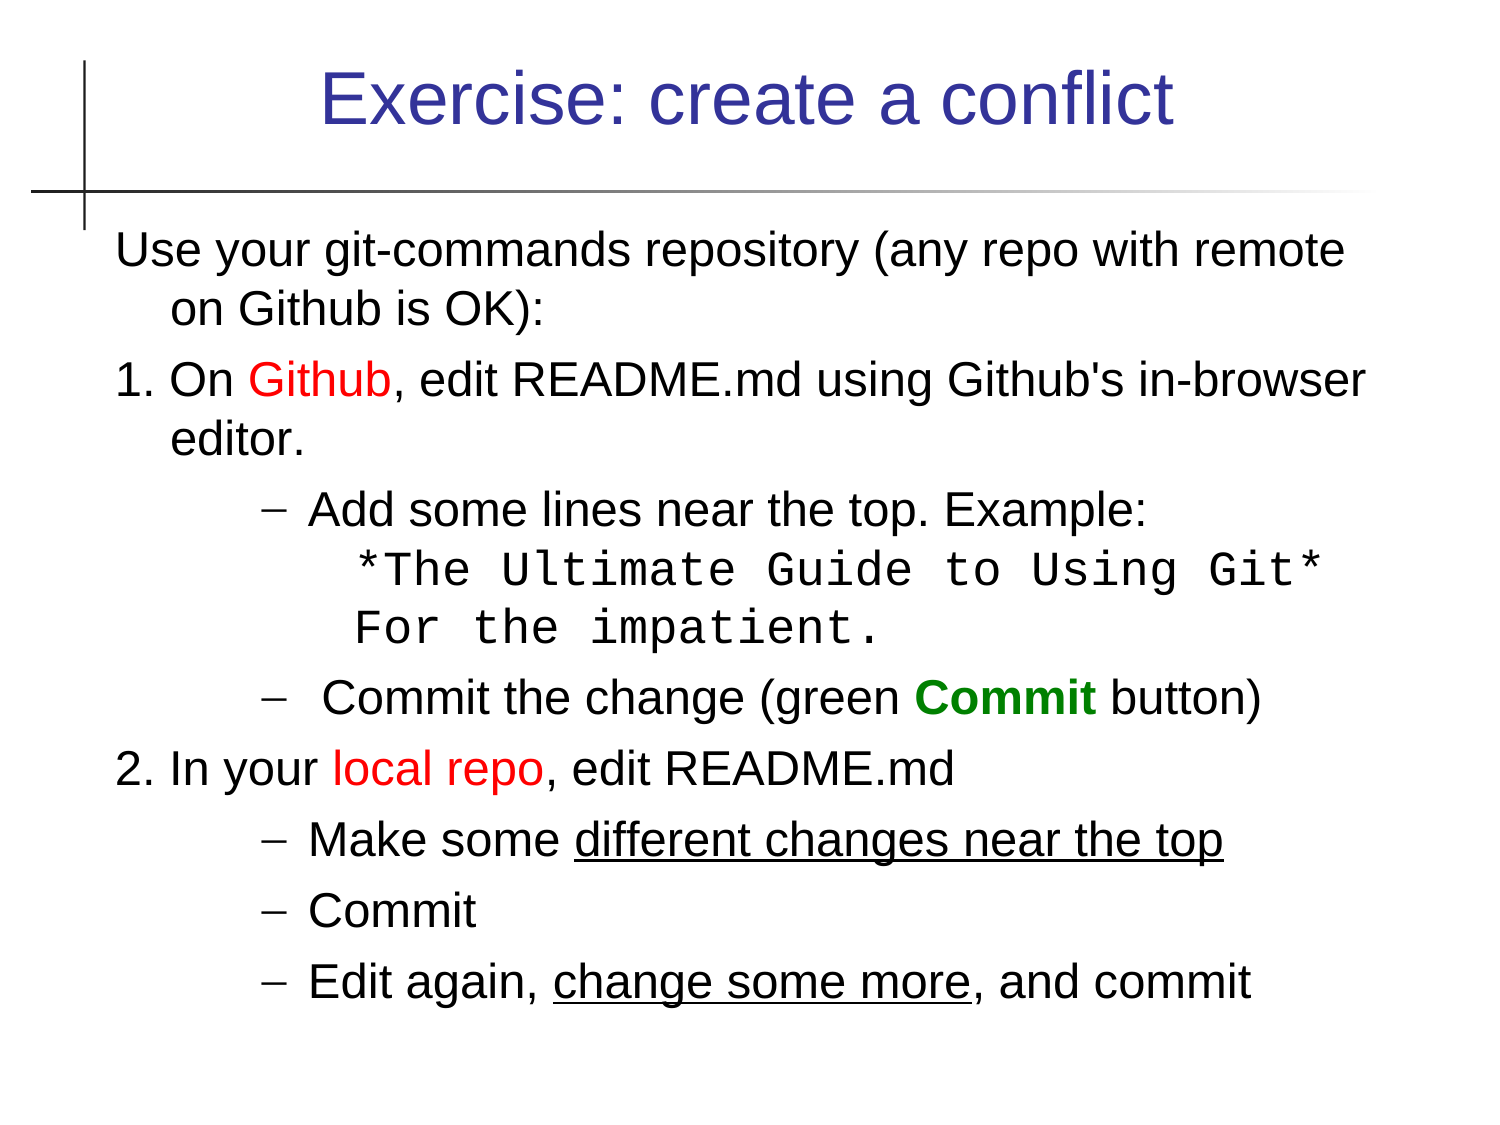

# Exercise: create a conflict
Use your git-commands repository (any repo with remote on Github is OK):
1. On Github, edit README.md using Github's in-browser editor.
Add some lines near the top. Example:
*The Ultimate Guide to Using Git*
For the impatient.
 Commit the change (green Commit button)
2. In your local repo, edit README.md
Make some different changes near the top
Commit
Edit again, change some more, and commit